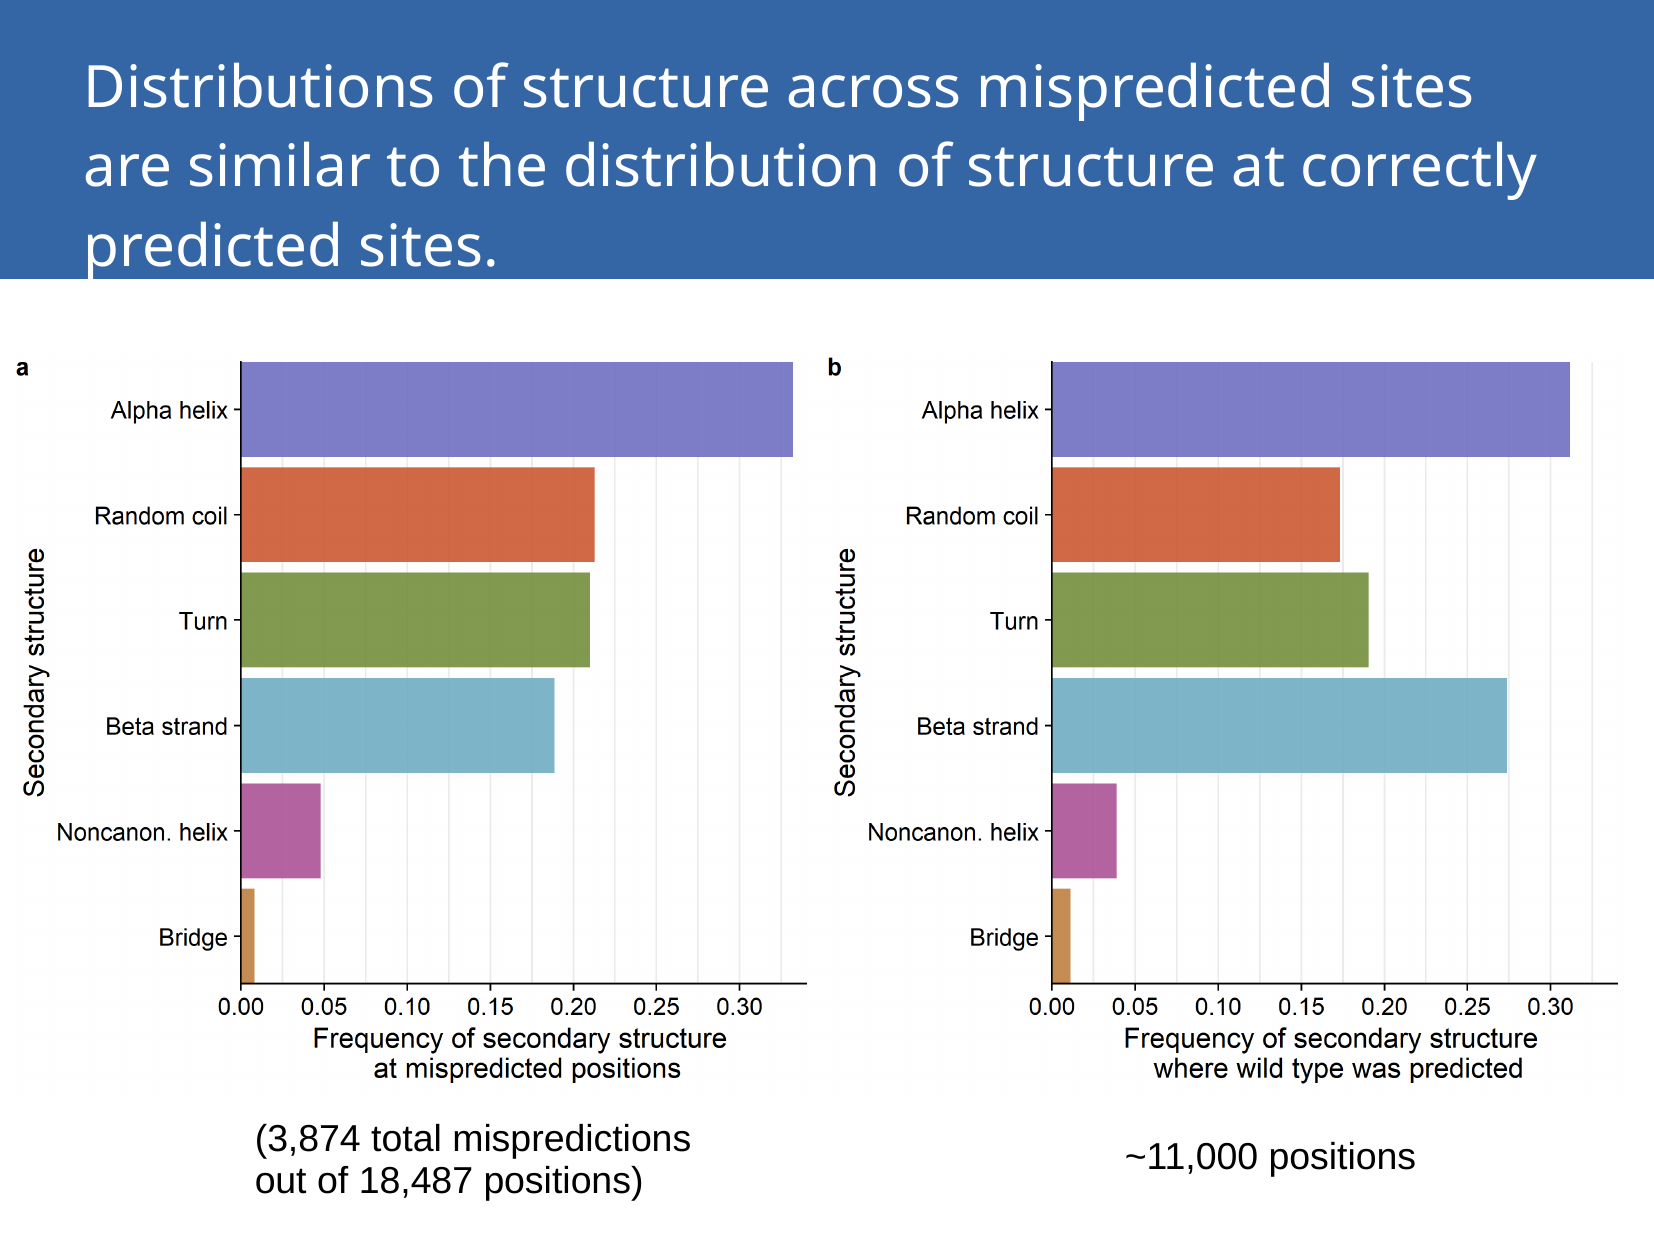

Distributions of structure across mispredicted sites are similar to the distribution of structure at correctly predicted sites.
(3,874 total mispredictions
out of 18,487 positions)
~11,000 positions